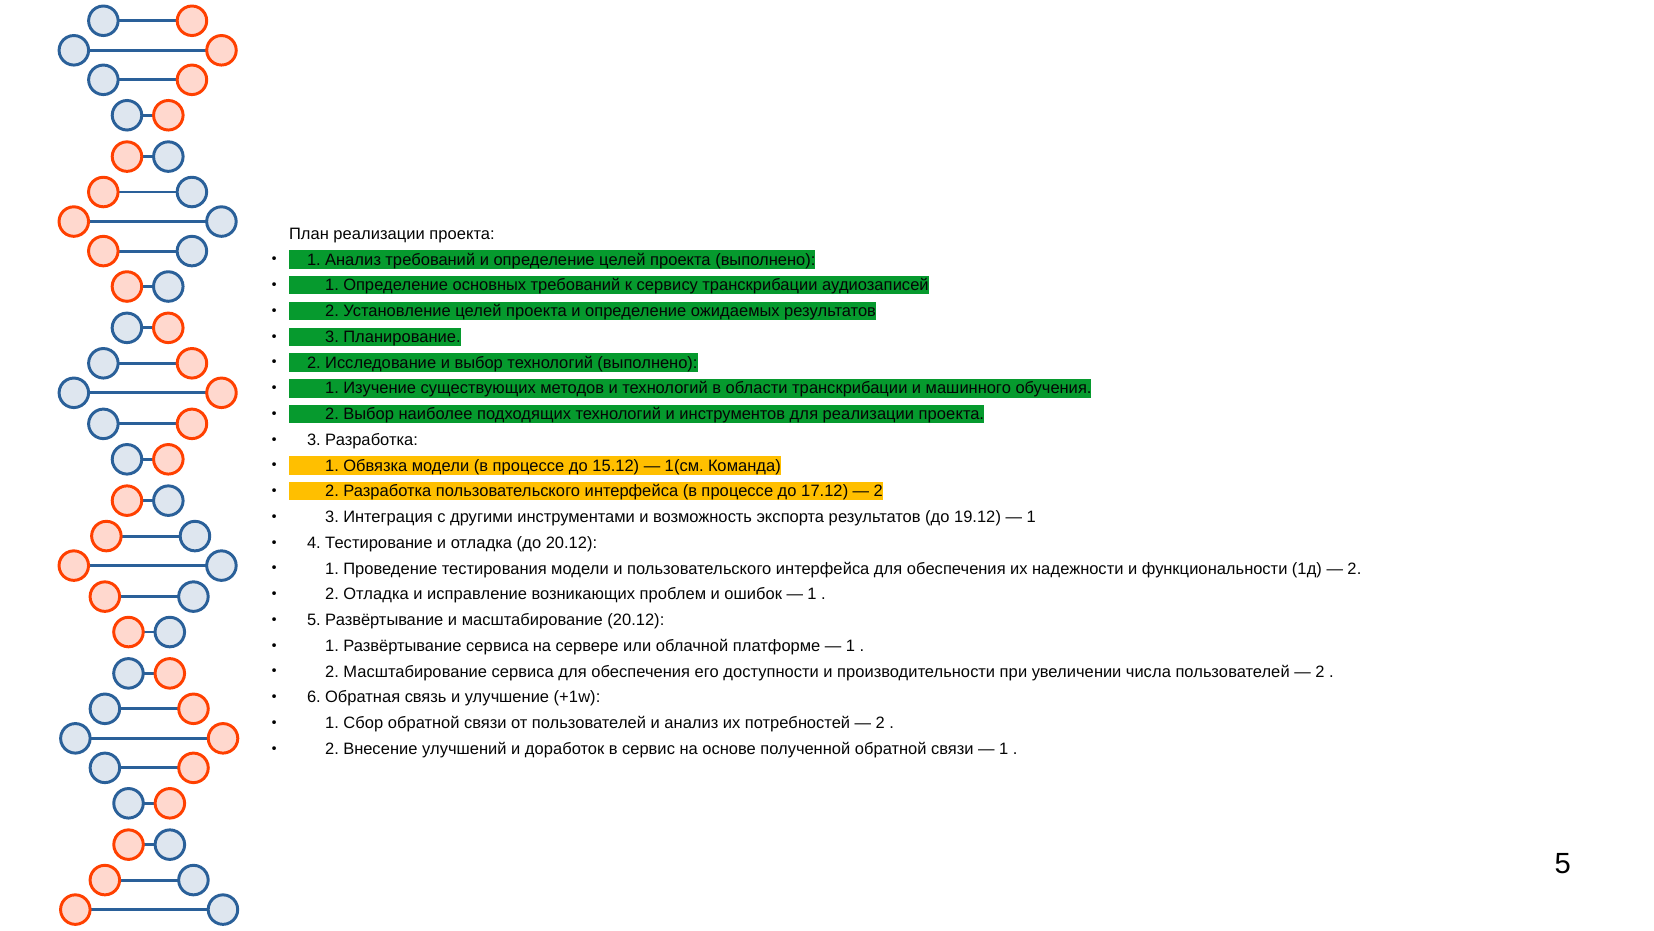

#
План реализации проекта:
 1. Анализ требований и определение целей проекта (выполнено):
 1. Определение основных требований к сервису транскрибации аудиозаписей
 2. Установление целей проекта и определение ожидаемых результатов
 3. Планирование.
 2. Исследование и выбор технологий (выполнено):
 1. Изучение существующих методов и технологий в области транскрибации и машинного обучения.
 2. Выбор наиболее подходящих технологий и инструментов для реализации проекта.
 3. Разработка:
 1. Обвязка модели (в процессе до 15.12) — 1(см. Команда)
 2. Разработка пользовательского интерфейса (в процессе до 17.12) — 2
 3. Интеграция с другими инструментами и возможность экспорта результатов (до 19.12) — 1
 4. Тестирование и отладка (до 20.12):
 1. Проведение тестирования модели и пользовательского интерфейса для обеспечения их надежности и функциональности (1д) — 2.
 2. Отладка и исправление возникающих проблем и ошибок — 1 .
 5. Развёртывание и масштабирование (20.12):
 1. Развёртывание сервиса на сервере или облачной платформе — 1 .
 2. Масштабирование сервиса для обеспечения его доступности и производительности при увеличении числа пользователей — 2 .
 6. Обратная связь и улучшение (+1w):
 1. Сбор обратной связи от пользователей и анализ их потребностей — 2 .
 2. Внесение улучшений и доработок в сервис на основе полученной обратной связи — 1 .
5